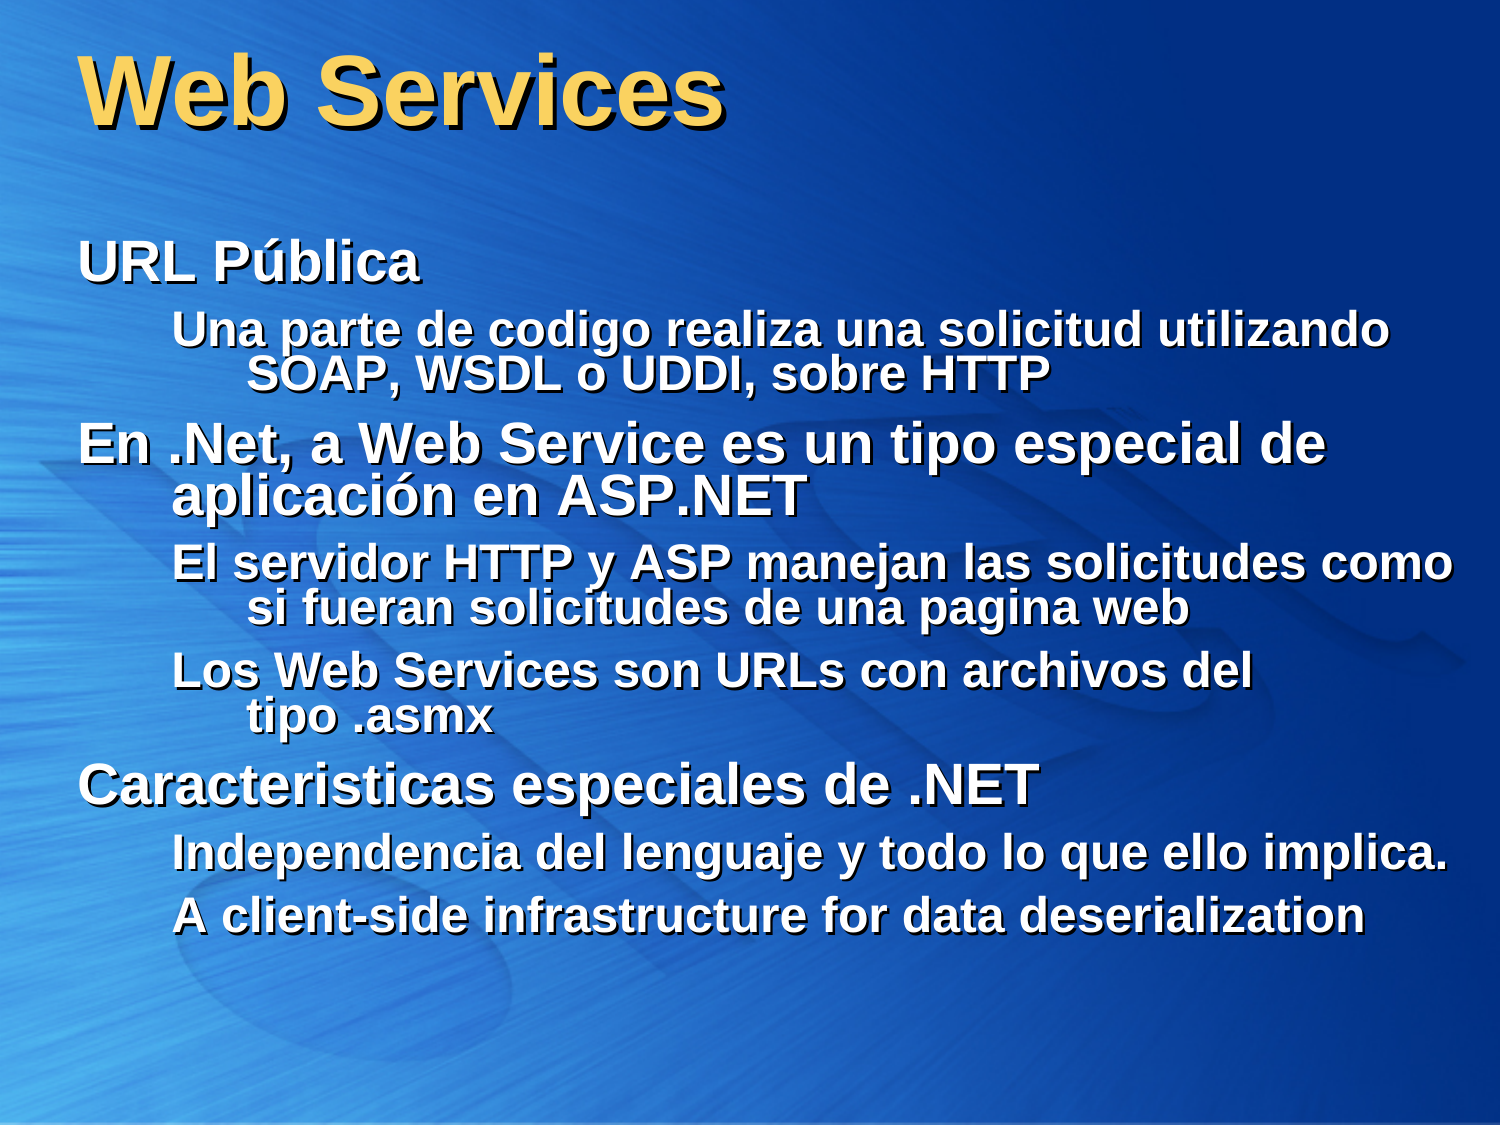

# Web Services
URL Pública
Una parte de codigo realiza una solicitud utilizando SOAP, WSDL o UDDI, sobre HTTP
En .Net, a Web Service es un tipo especial de aplicación en ASP.NET
El servidor HTTP y ASP manejan las solicitudes como si fueran solicitudes de una pagina web
Los Web Services son URLs con archivos del tipo .asmx
Caracteristicas especiales de .NET
Independencia del lenguaje y todo lo que ello implica.
A client-side infrastructure for data deserialization